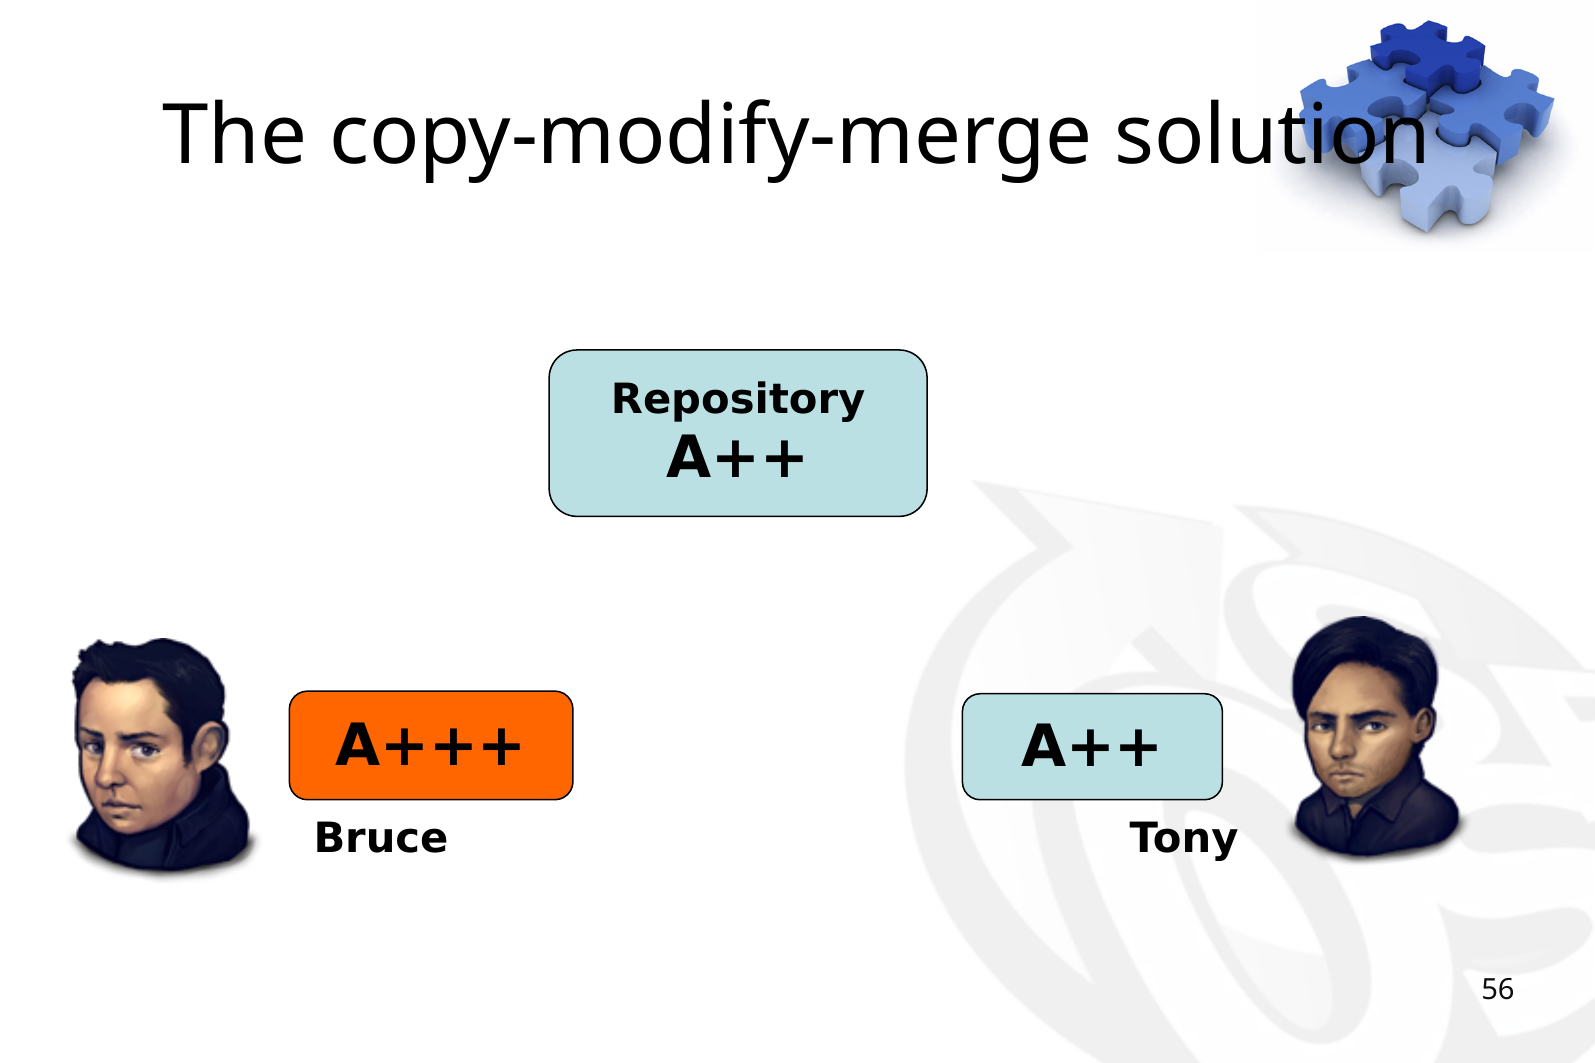

# The copy-modify-merge solution
Repository
A++
A+++
A++
Bruce	 Tony
56